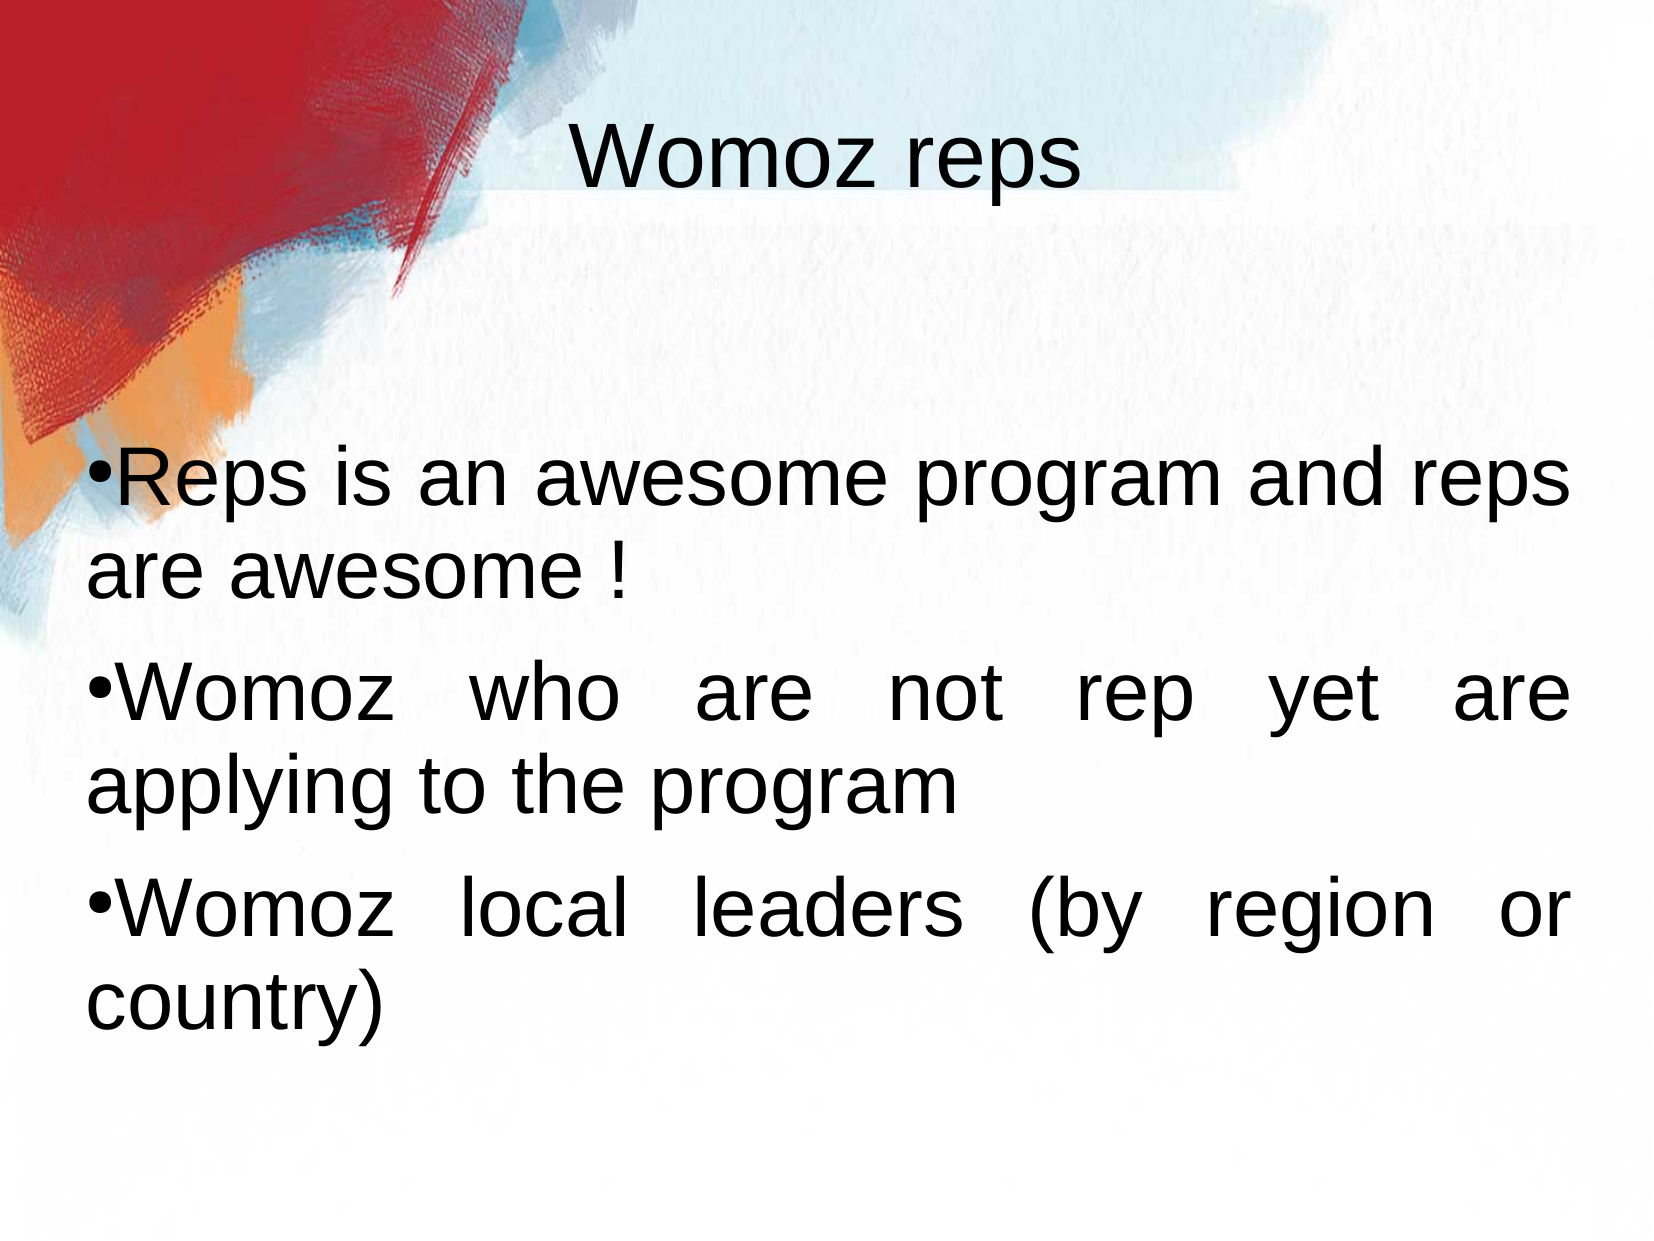

# Womoz reps
Reps is an awesome program and reps are awesome !
Womoz who are not rep yet are applying to the program
Womoz local leaders (by region or country)